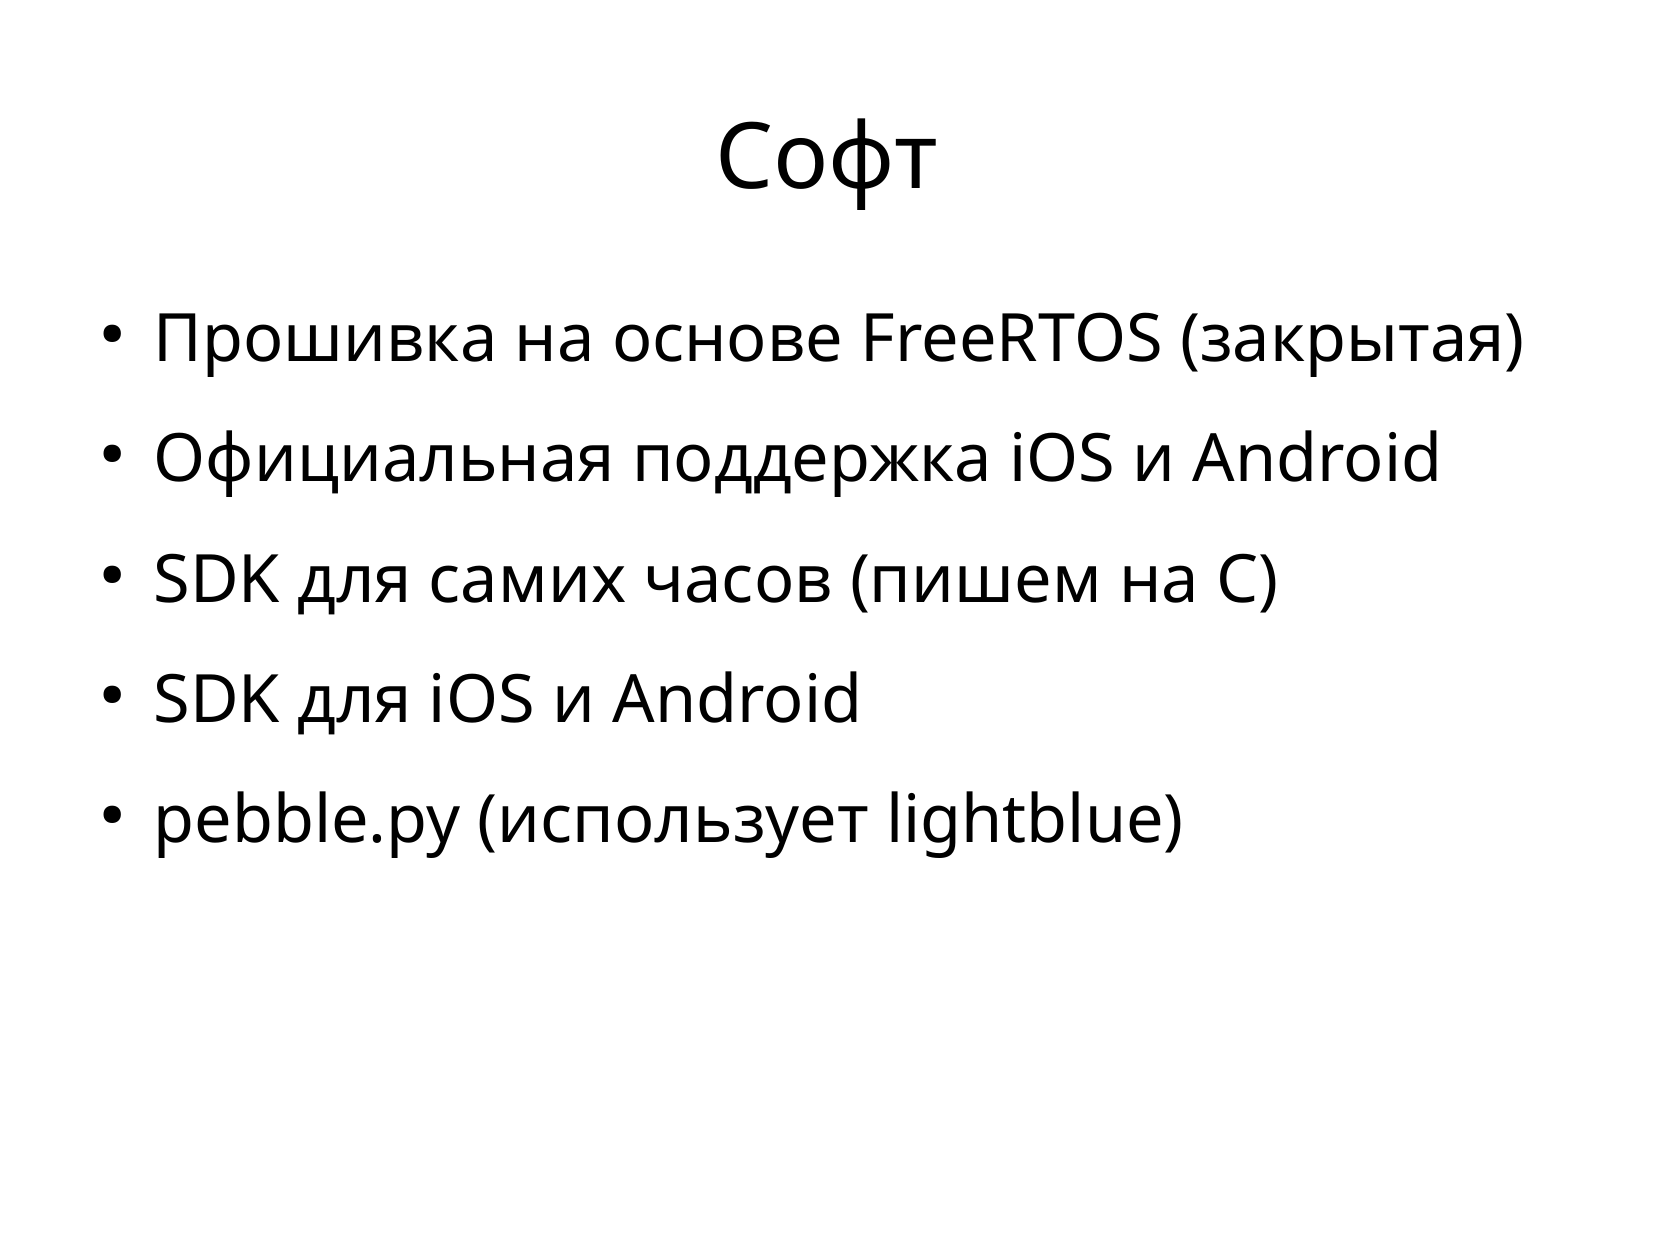

# Софт
Прошивка на основе FreeRTOS (закрытая)
Официальная поддержка iOS и Android
SDK для самих часов (пишем на C)
SDK для iOS и Android
pebble.py (использует lightblue)